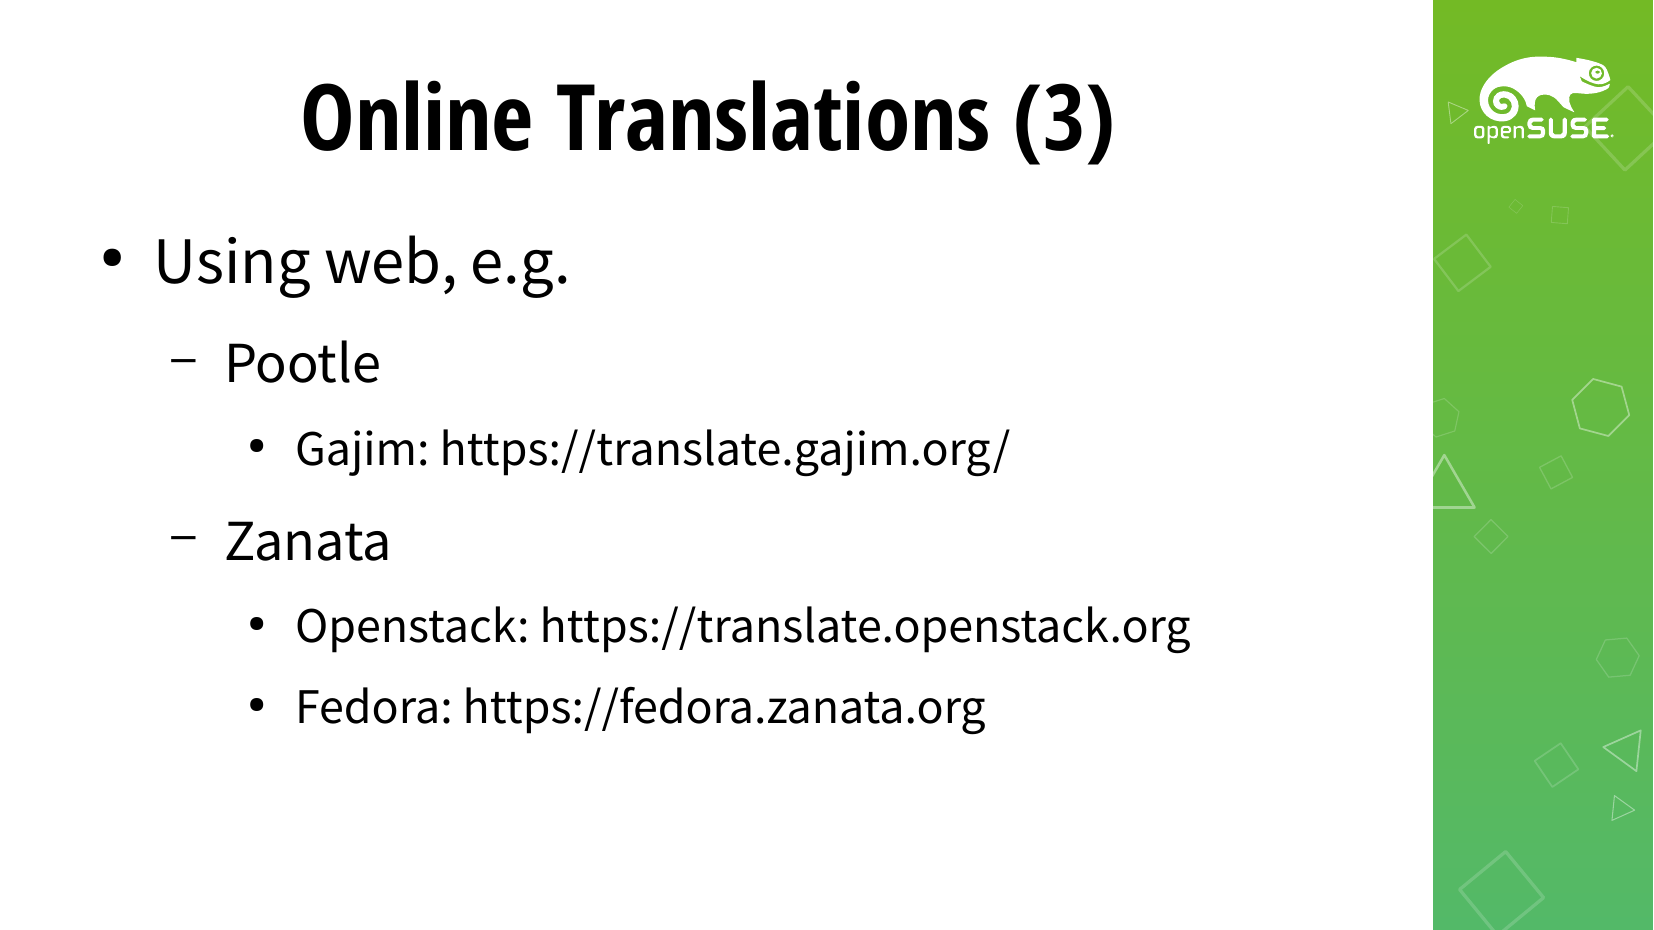

# Online Translations (3)
Using web, e.g.
Pootle
Gajim: https://translate.gajim.org/
Zanata
Openstack: https://translate.openstack.org
Fedora: https://fedora.zanata.org